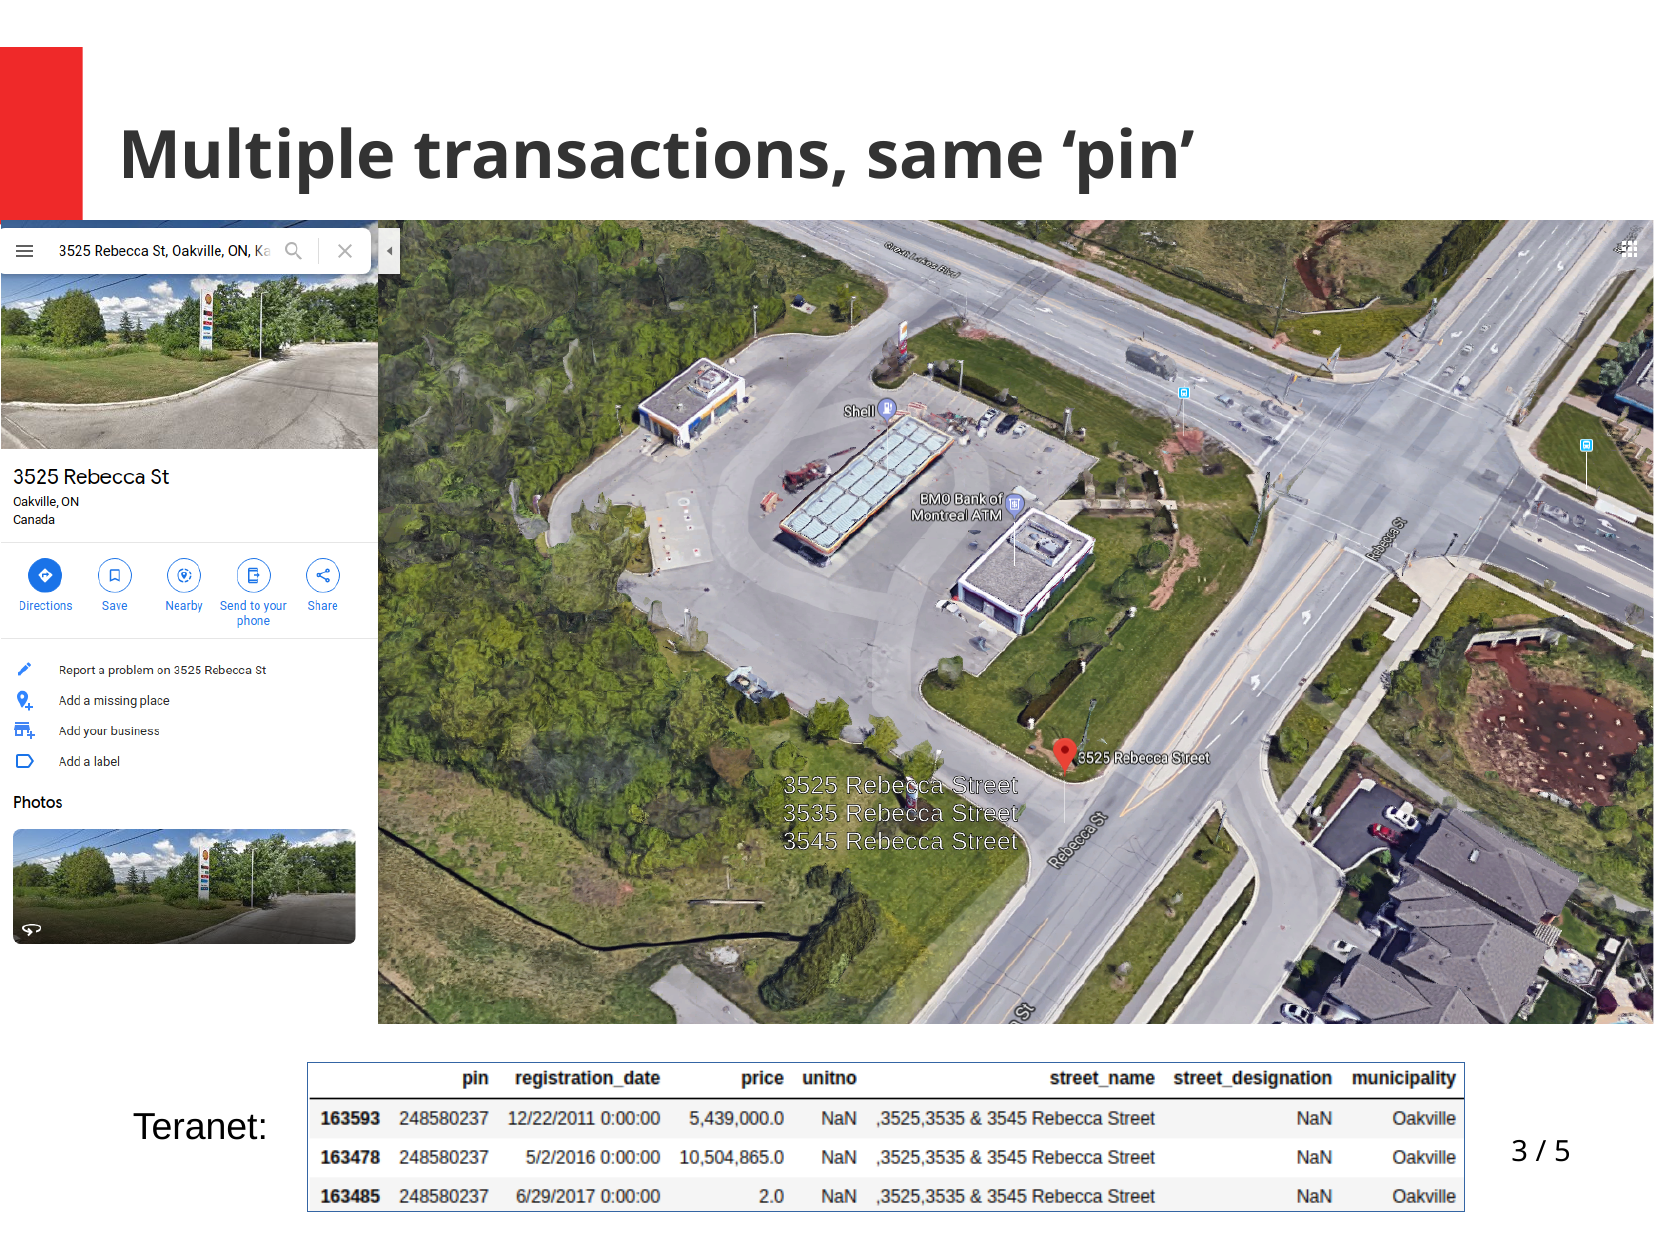

# Multiple transactions, same ‘pin’
3535 Rebecca Street
3545 Rebecca Street
3525 Rebecca Street
3535 Rebecca Street
3545 Rebecca Street
Teranet:
3